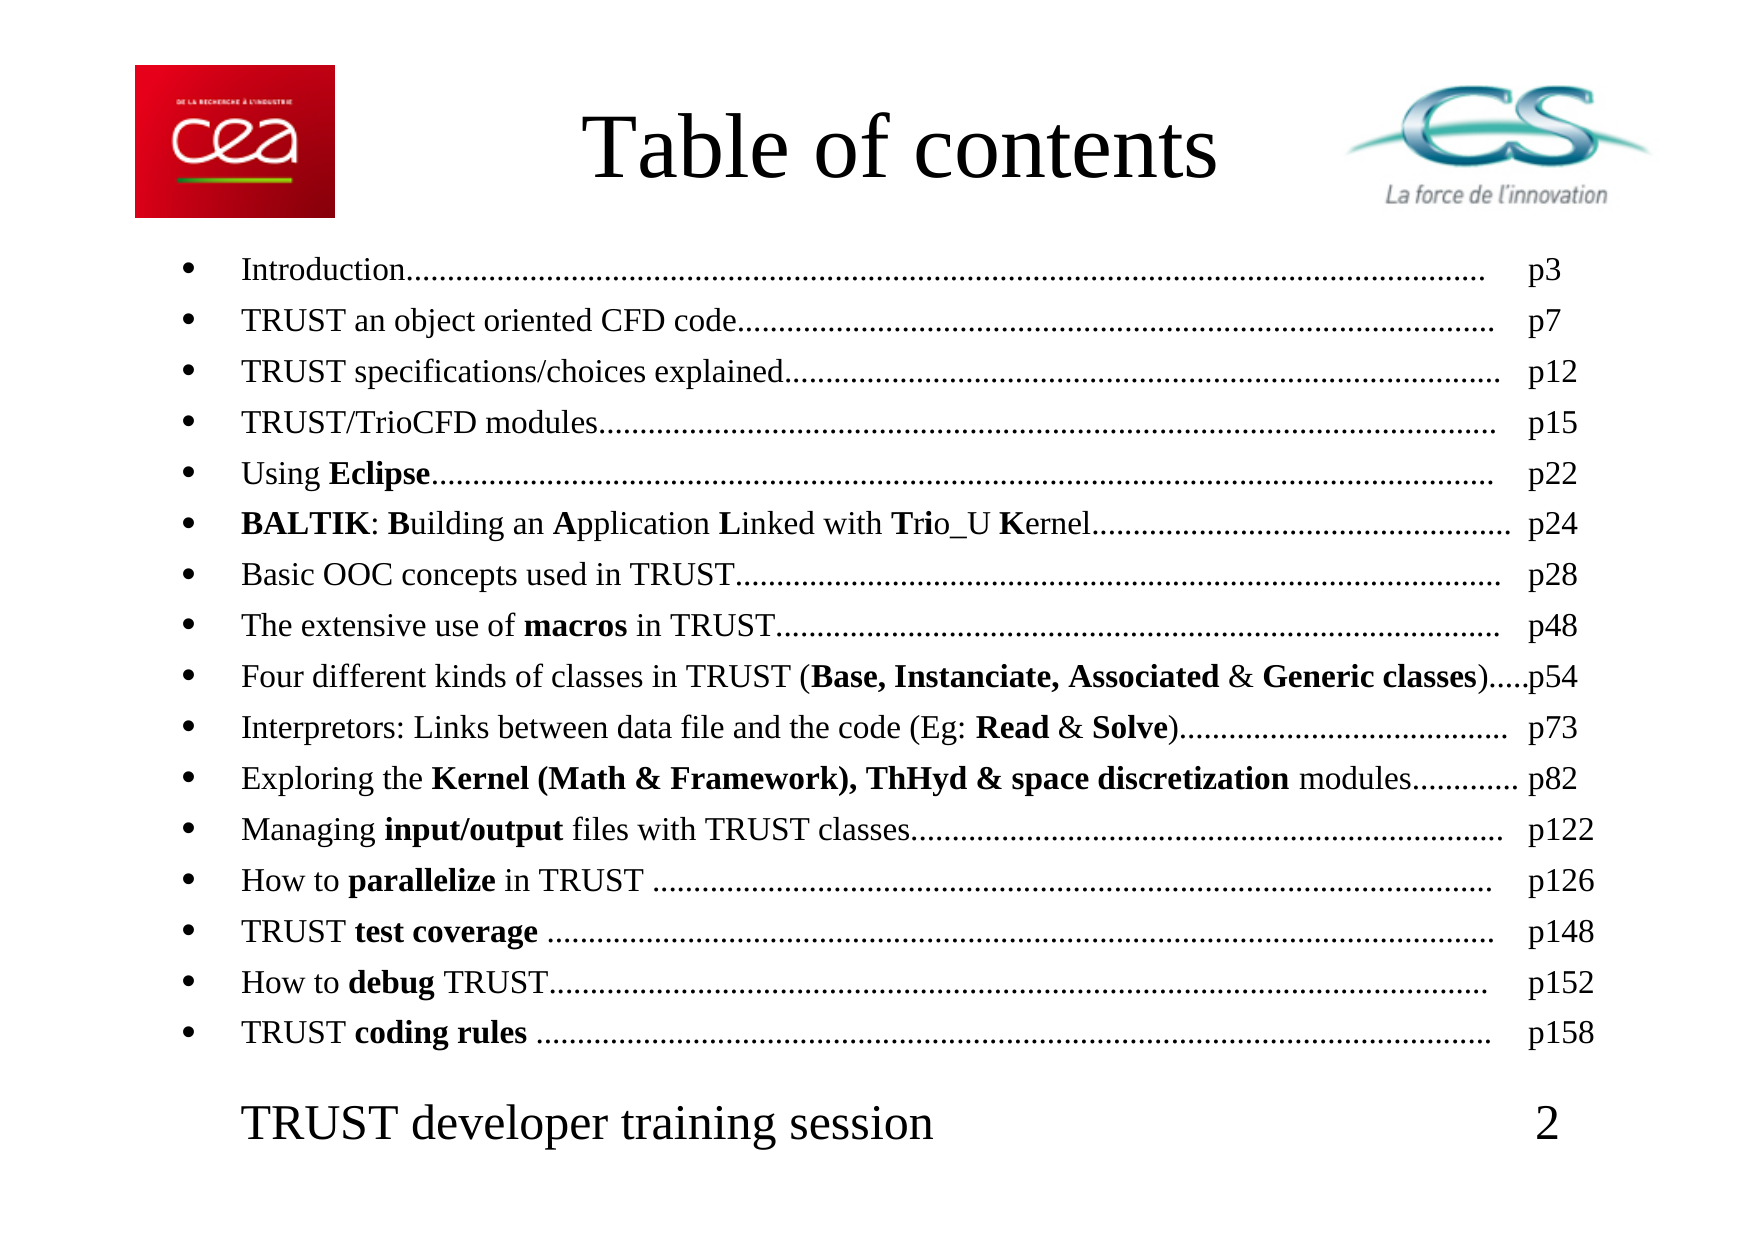

# Table of contents
Introduction...................................................................................................................................
TRUST an object oriented CFD code............................................................................................
TRUST specifications/choices explained.......................................................................................
TRUST/TrioCFD modules.............................................................................................................
Using Eclipse.................................................................................................................................
BALTIK: Building an Application Linked with Trio_U Kernel...................................................
Basic OOC concepts used in TRUST.............................................................................................
The extensive use of macros in TRUST........................................................................................
Four different kinds of classes in TRUST (Base, Instanciate, Associated & Generic classes).....
Interpretors: Links between data file and the code (Eg: Read & Solve)........................................
Exploring the Kernel (Math & Framework), ThHyd & space discretization modules.............
Managing input/output files with TRUST classes........................................................................
How to parallelize in TRUST ......................................................................................................
TRUST test coverage ...................................................................................................................
How to debug TRUST..................................................................................................................
TRUST coding rules ....................................................................................................................
p3
p7
p12
p15
p22
p24
p28
p48
p54
p73
p82
p122
p126
p148
p152
p158
TRUST developer training session
2